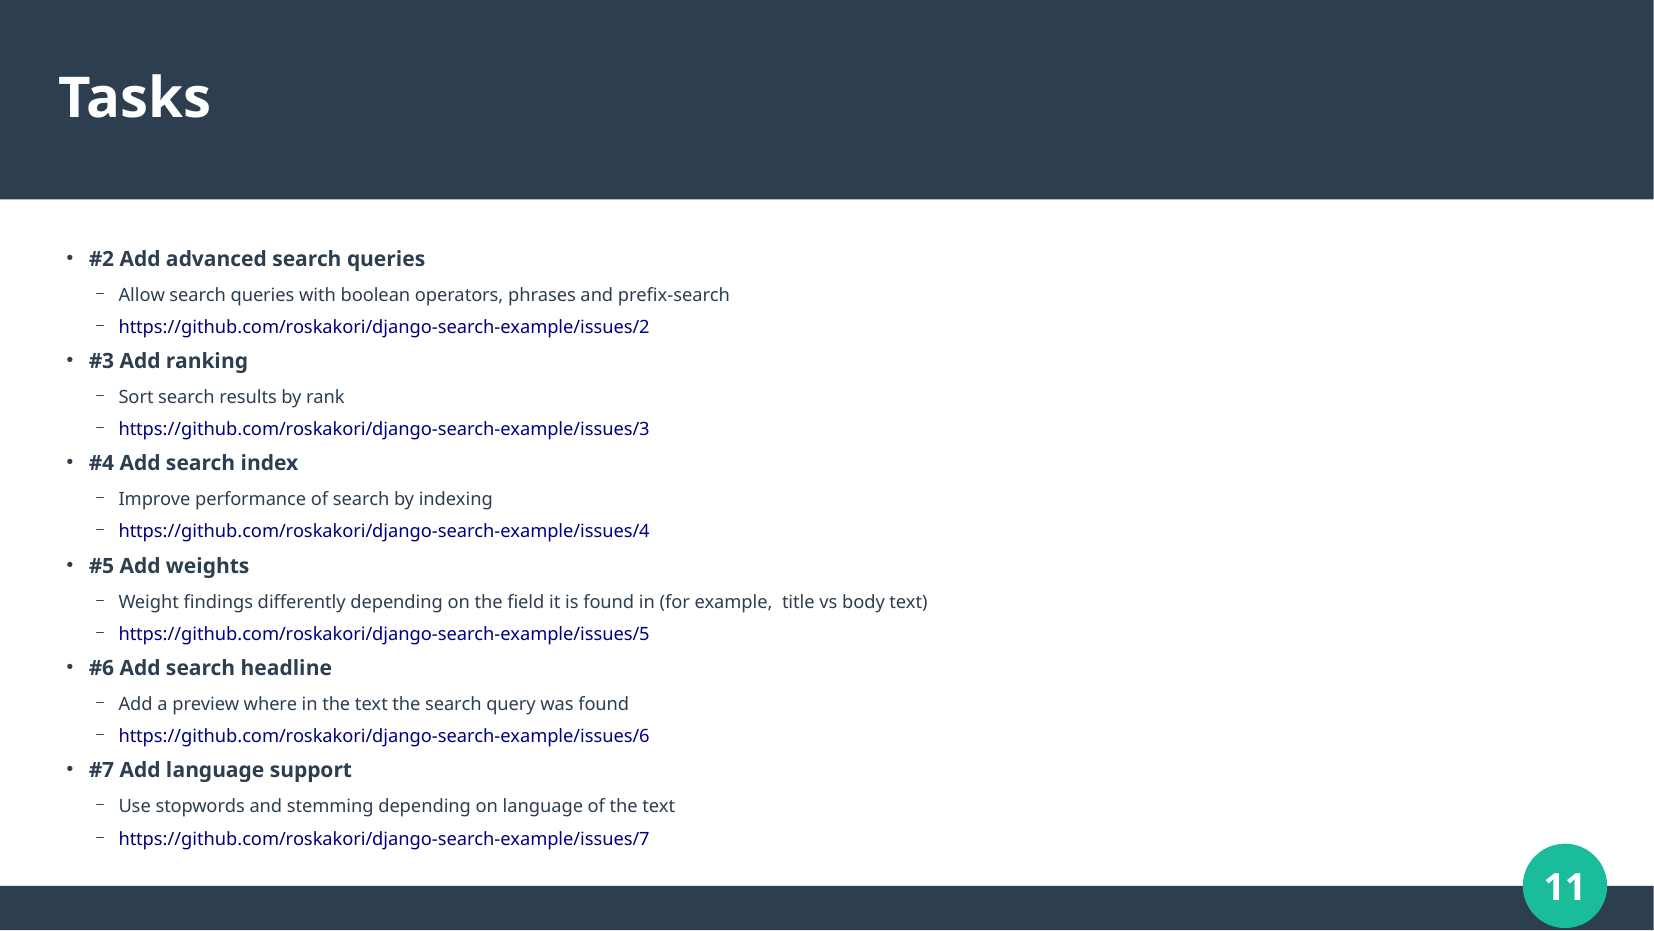

# Tasks
#2 Add advanced search queries
Allow search queries with boolean operators, phrases and prefix-search
https://github.com/roskakori/django-search-example/issues/2
#3 Add ranking
Sort search results by rank
https://github.com/roskakori/django-search-example/issues/3
#4 Add search index
Improve performance of search by indexing
https://github.com/roskakori/django-search-example/issues/4
#5 Add weights
Weight findings differently depending on the field it is found in (for example, title vs body text)
https://github.com/roskakori/django-search-example/issues/5
#6 Add search headline
Add a preview where in the text the search query was found
https://github.com/roskakori/django-search-example/issues/6
#7 Add language support
Use stopwords and stemming depending on language of the text
https://github.com/roskakori/django-search-example/issues/7